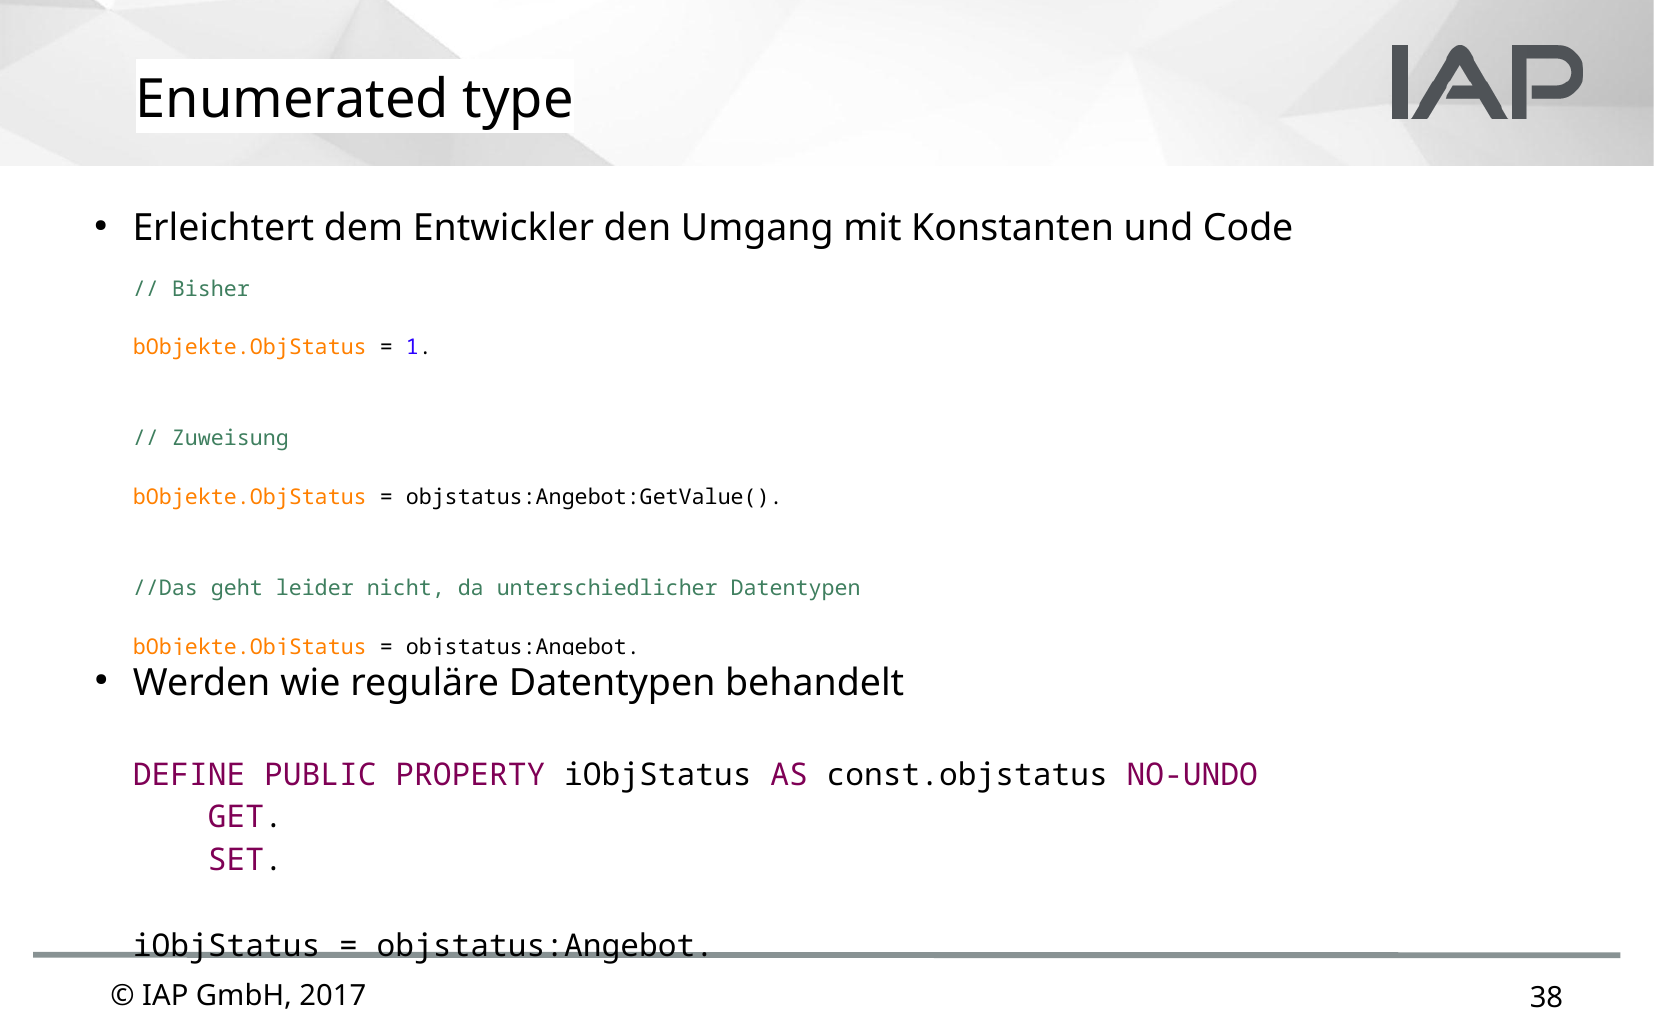

# Enumerated type
Erleichtert dem Entwickler den Umgang mit Konstanten und Code
// Bisher
bObjekte.ObjStatus = 1.
// Zuweisung
bObjekte.ObjStatus = objstatus:Angebot:GetValue().
//Das geht leider nicht, da unterschiedlicher Datentypen
bObjekte.ObjStatus = objstatus:Angebot.
Werden wie reguläre Datentypen behandelt
DEFINE PUBLIC PROPERTY iObjStatus AS const.objstatus NO-UNDO
 GET.
 SET.
iObjStatus = objstatus:Angebot.
© IAP GmbH, 2017
38